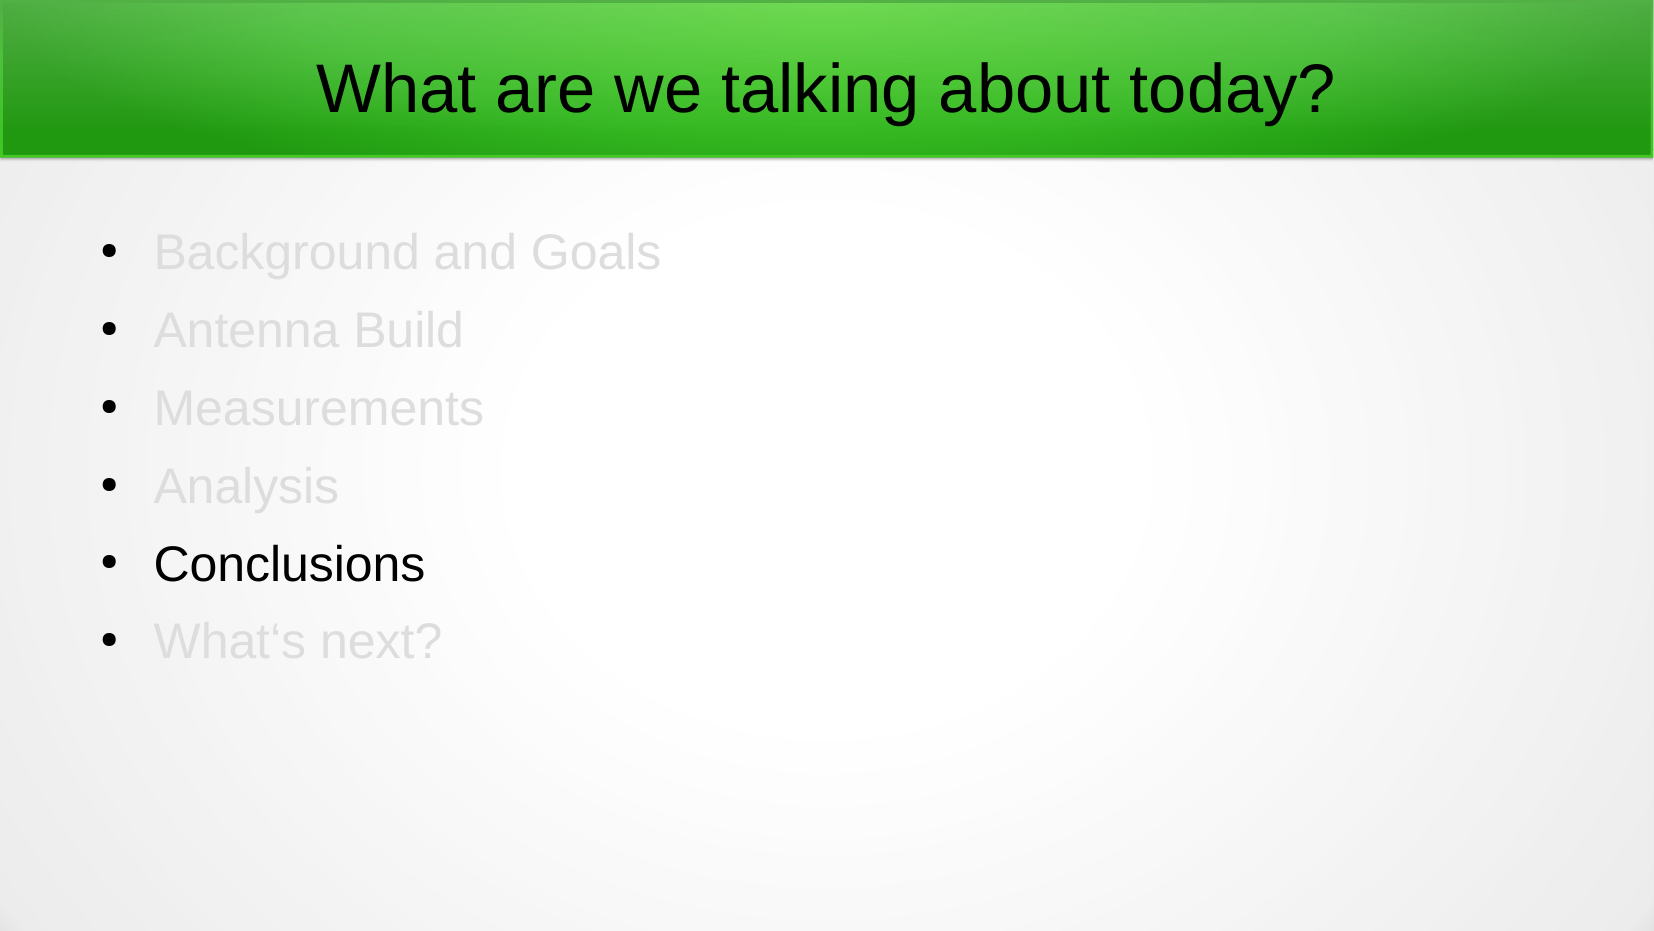

# What are we talking about today?
Background and Goals
Antenna Build
Measurements
Analysis
Conclusions
What‘s next?